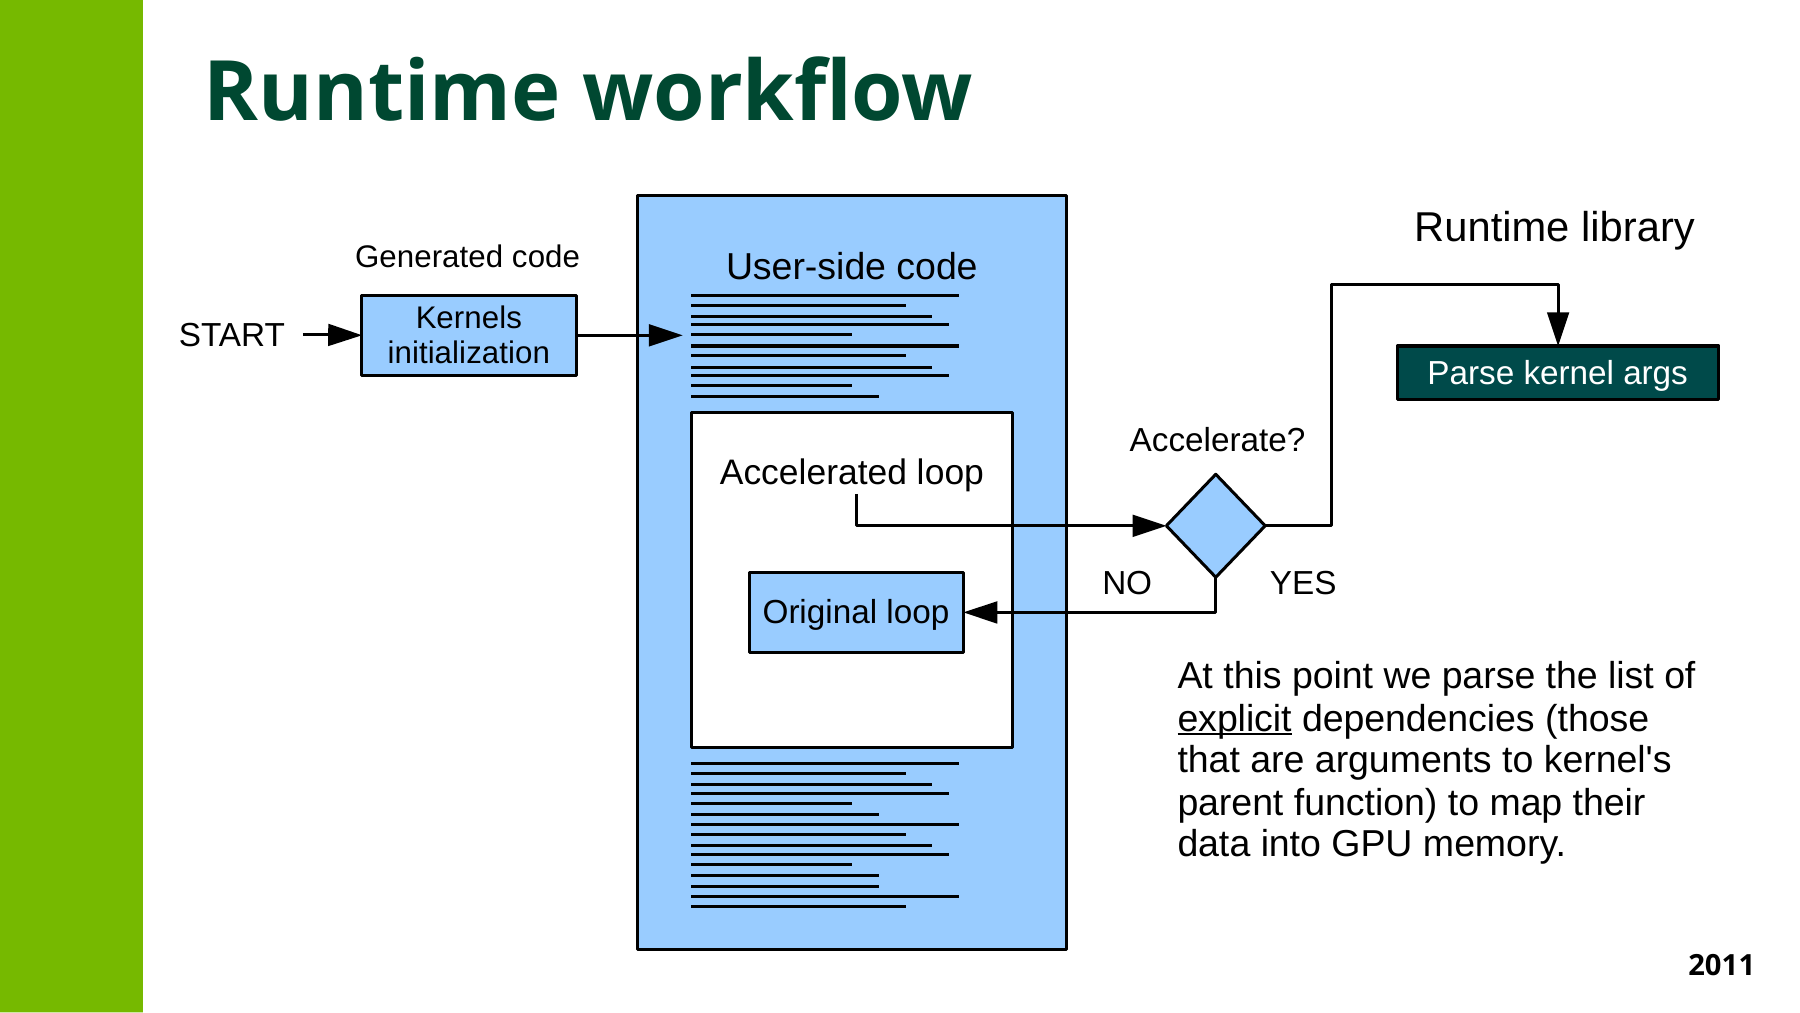

# Runtime workflow
At this point we parse the list of explicit dependencies (those that are arguments to kernel's parent function) to map their data into GPU memory.
User-side code
Runtime library
Generated code
Kernels
initialization
START
Parse kernel args
Accelerated loop
Accelerate?
NO
YES
Original loop